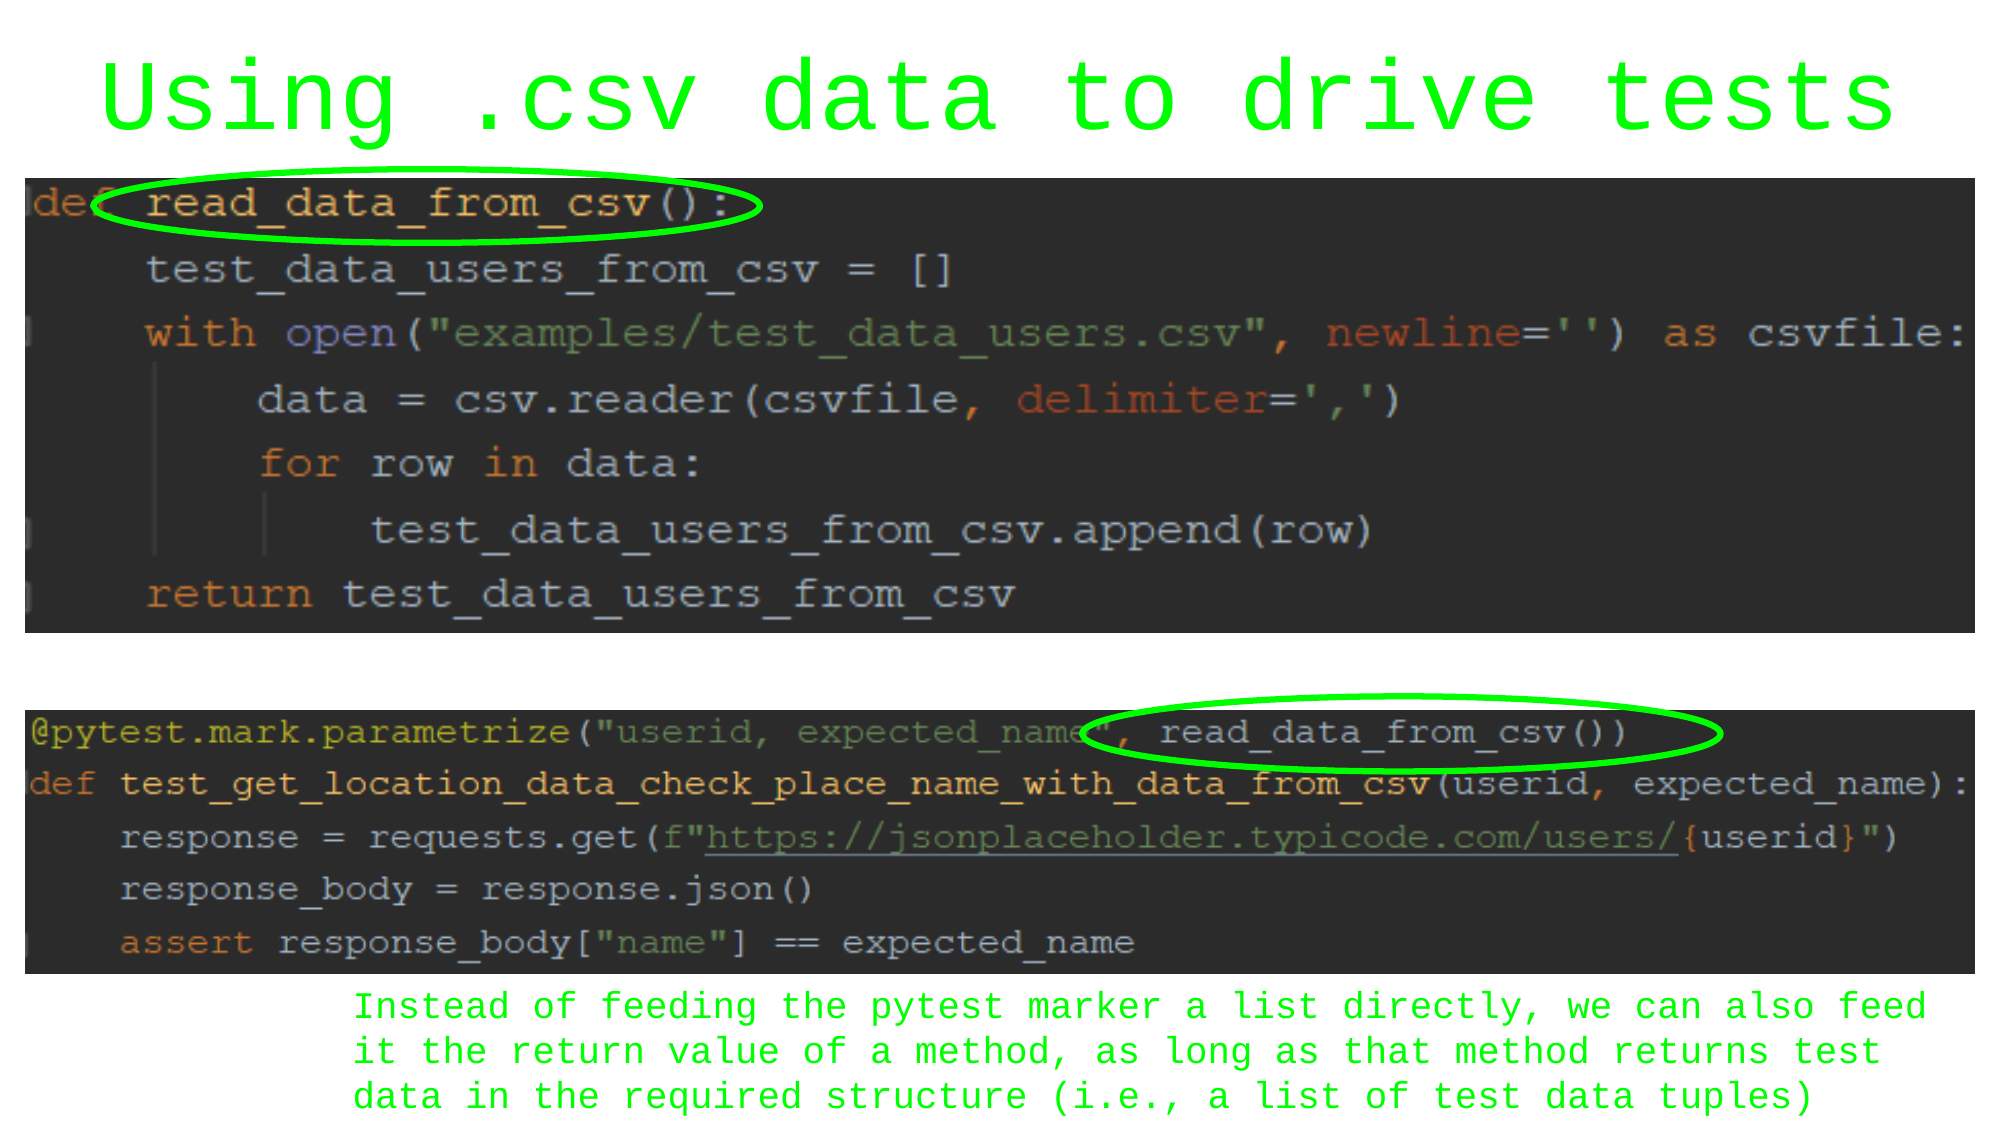

# Using .csv data to drive tests
Instead of feeding the pytest marker a list directly, we can also feed it the return value of a method, as long as that method returns test data in the required structure (i.e., a list of test data tuples)